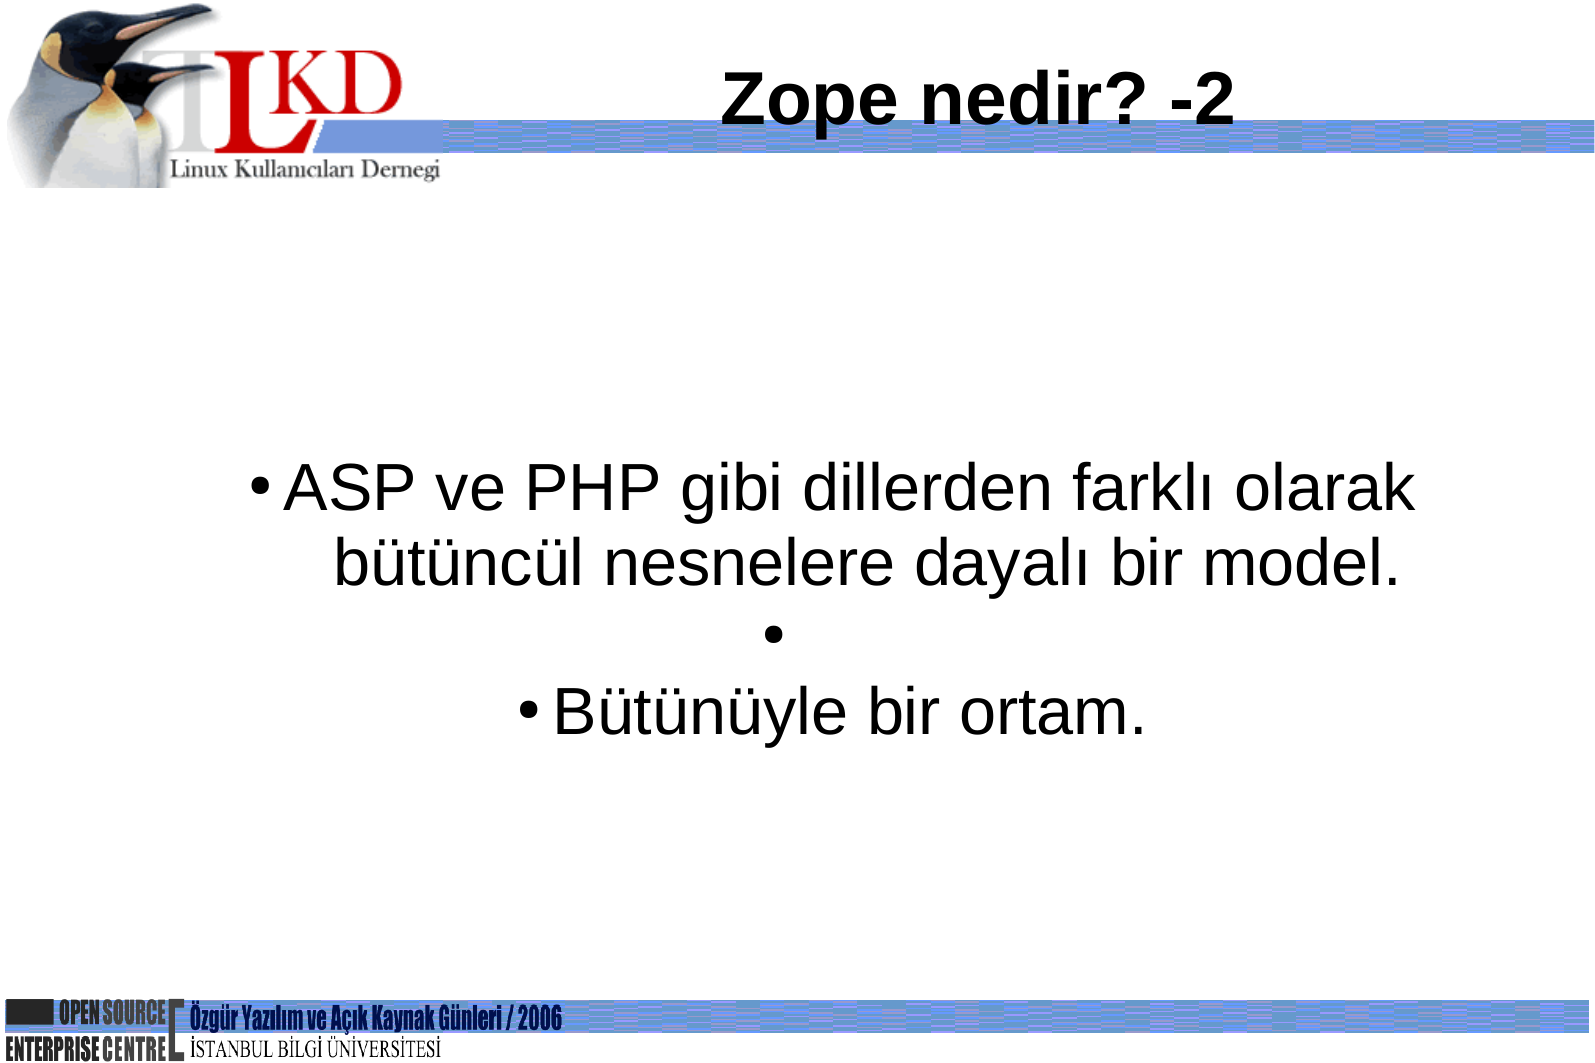

# Zope nedir? -2
ASP ve PHP gibi dillerden farklı olarak bütüncül nesnelere dayalı bir model.
Bütünüyle bir ortam.